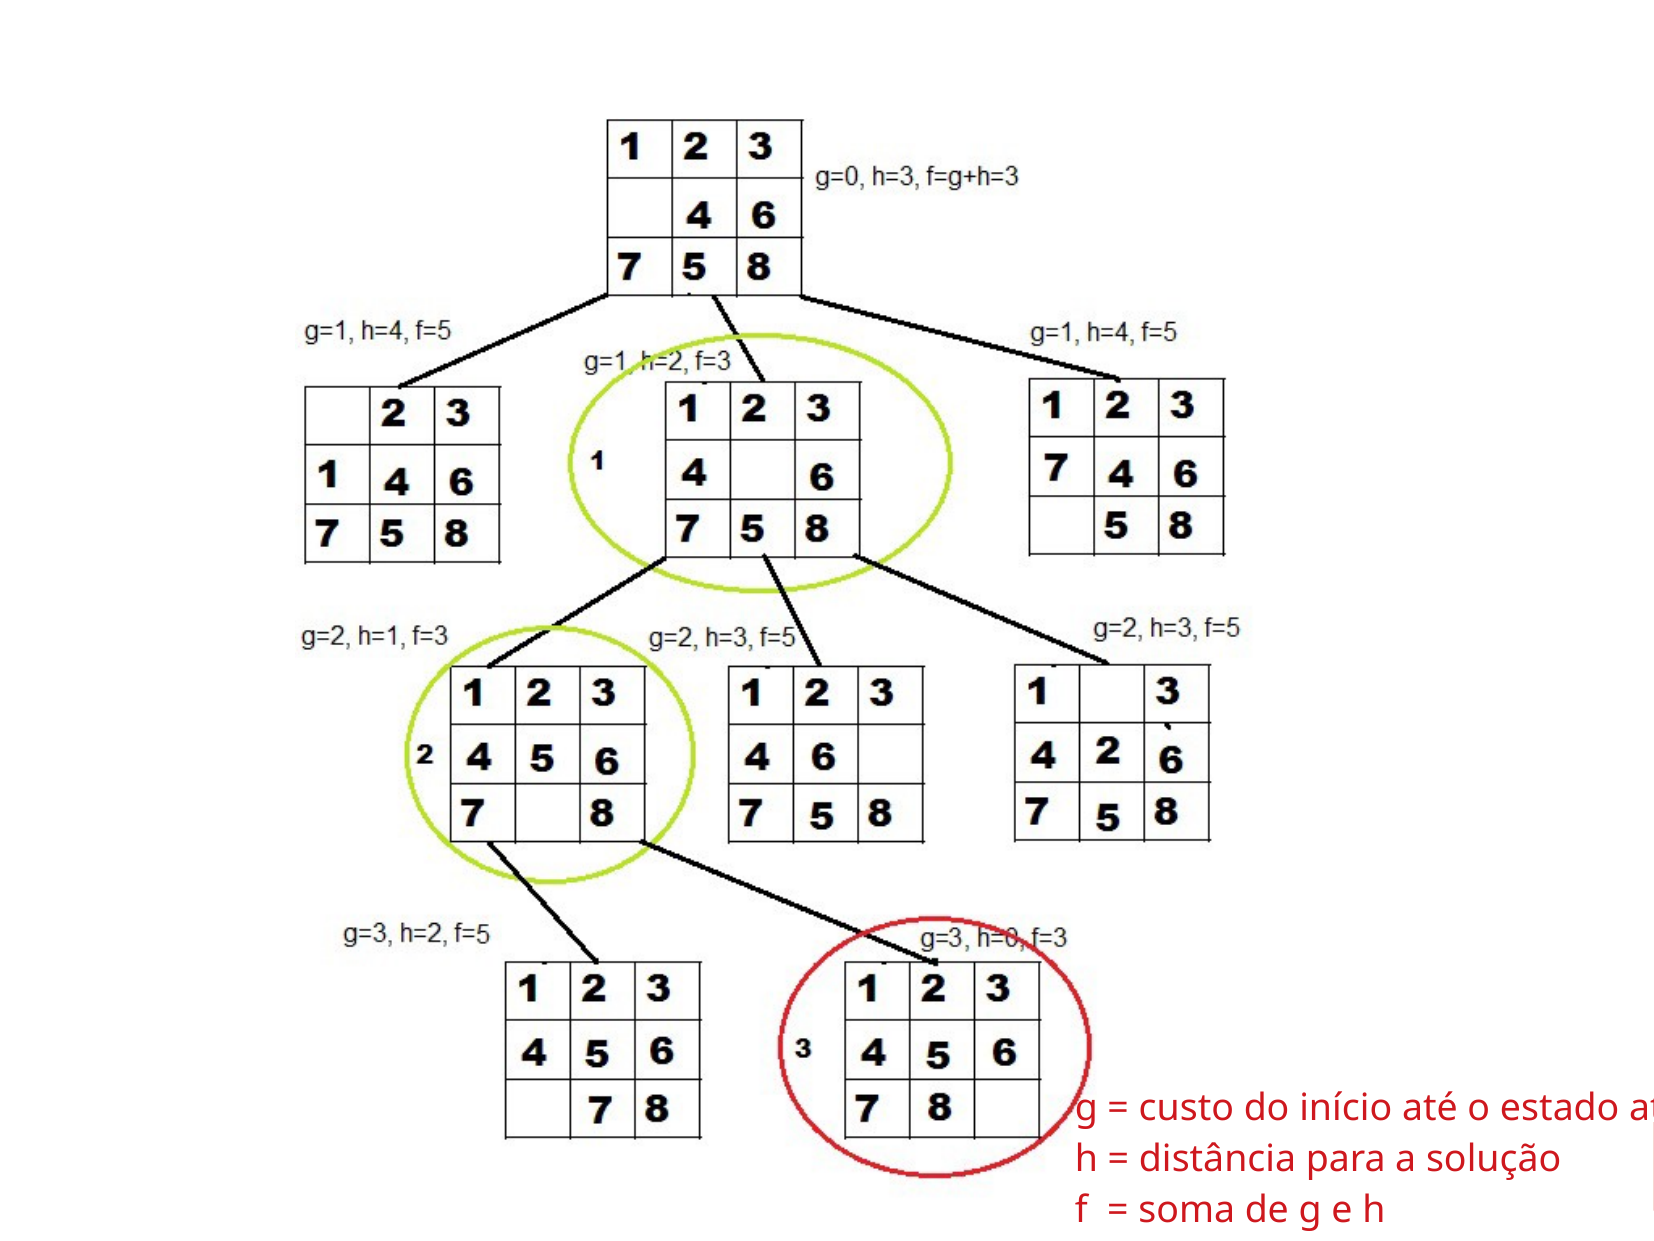

# g = custo do início até o estado atual h = distância para a solução f = soma de g e h
29
UNIP - Araçatuba